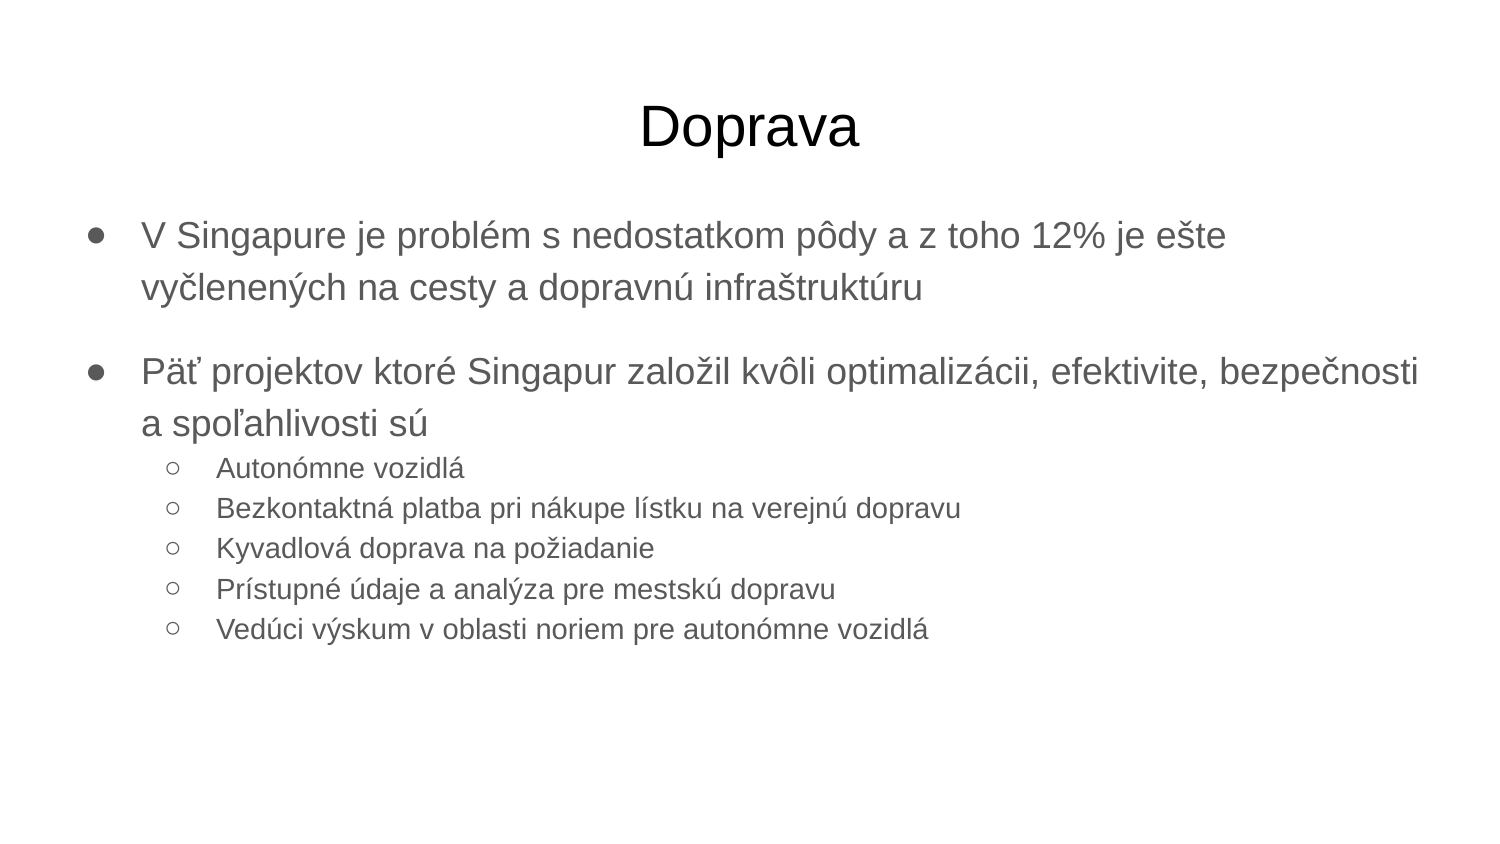

# Doprava
V Singapure je problém s nedostatkom pôdy a z toho 12% je ešte vyčlenených na cesty a dopravnú infraštruktúru
Päť projektov ktoré Singapur založil kvôli optimalizácii, efektivite, bezpečnosti a spoľahlivosti sú
Autonómne vozidlá
Bezkontaktná platba pri nákupe lístku na verejnú dopravu
Kyvadlová doprava na požiadanie
Prístupné údaje a analýza pre mestskú dopravu
Vedúci výskum v oblasti noriem pre autonómne vozidlá